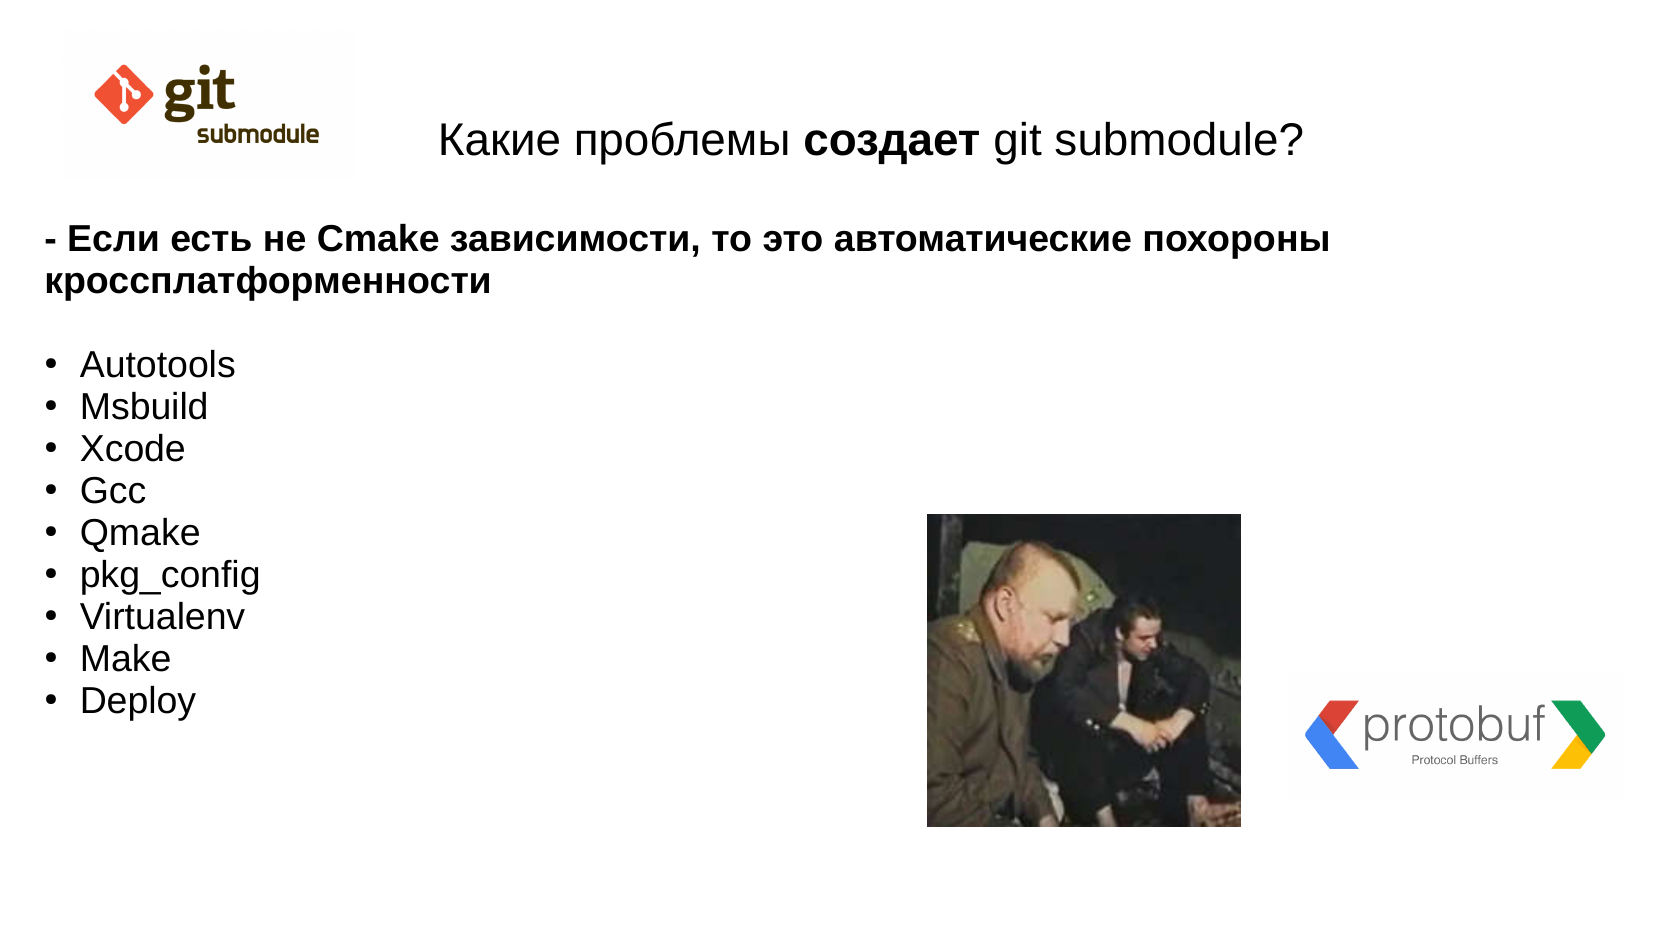

# Какие проблемы создает git submodule?
- Если есть не Cmake зависимости, то это автоматические похороны кроссплатформенности
Autotools
Msbuild
Xcode
Gcc
Qmake
pkg_config
Virtualenv
Make
Deploy